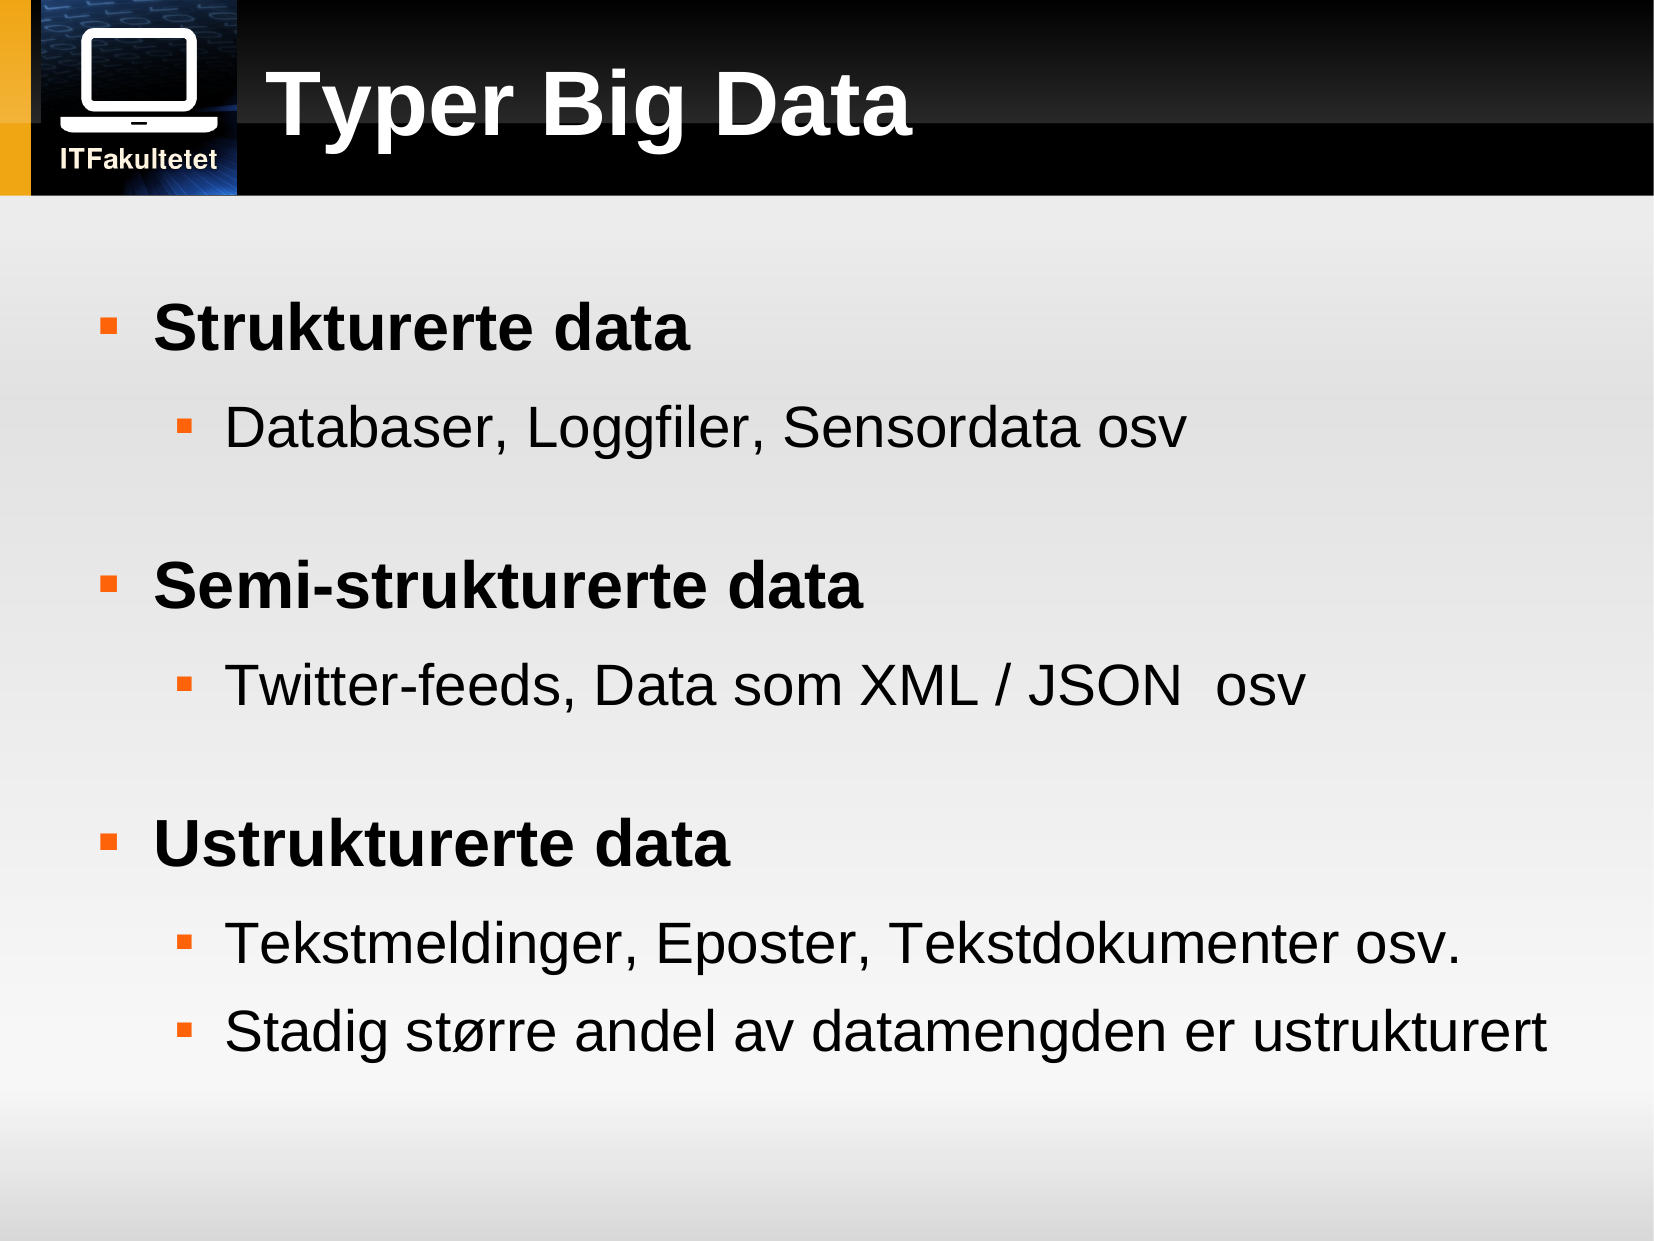

# Typer Big Data
Strukturerte data
Databaser, Loggfiler, Sensordata osv
Semi-strukturerte data
Twitter-feeds, Data som XML / JSON osv
Ustrukturerte data
Tekstmeldinger, Eposter, Tekstdokumenter osv.
Stadig større andel av datamengden er ustrukturert